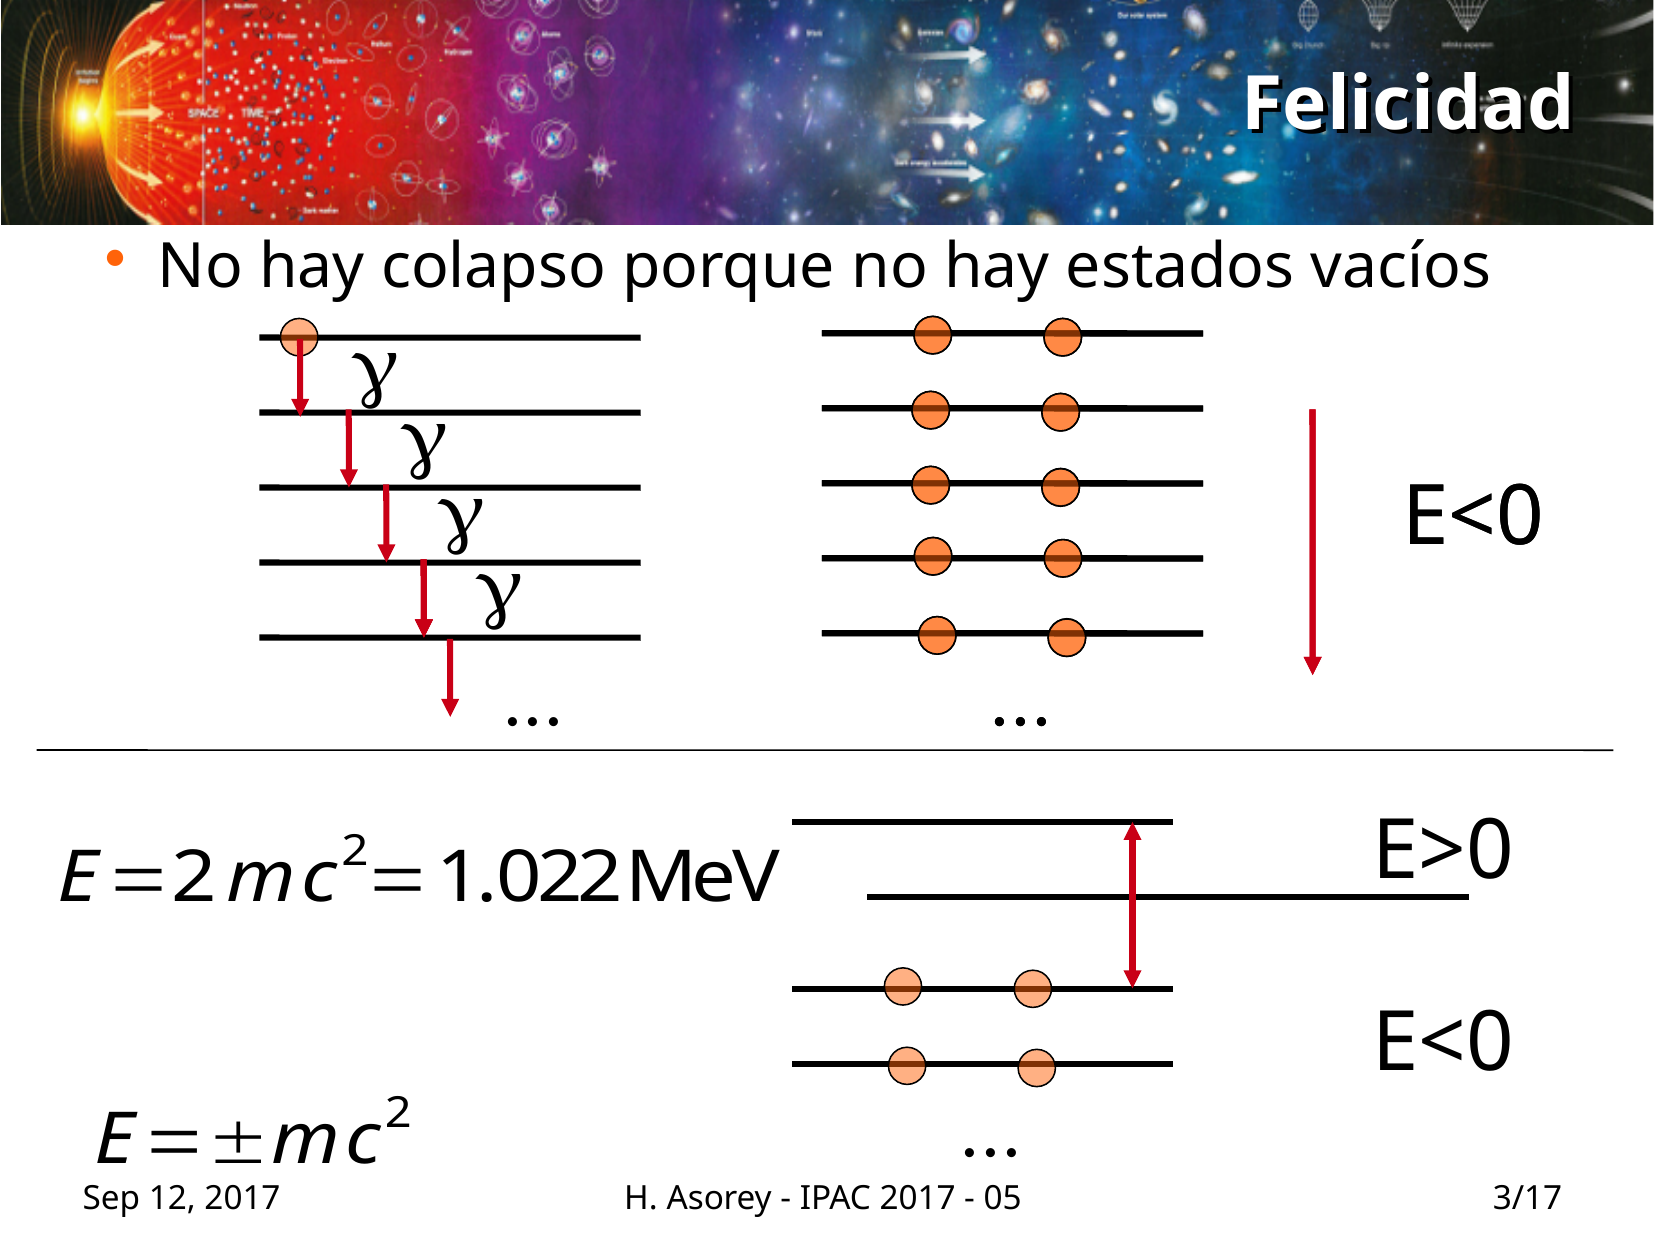

# Felicidad
No hay colapso porque no hay estados vacíos



E<0
E<0




E>0
E<0

Sep 12, 2017
H. Asorey - IPAC 2017 - 05
3